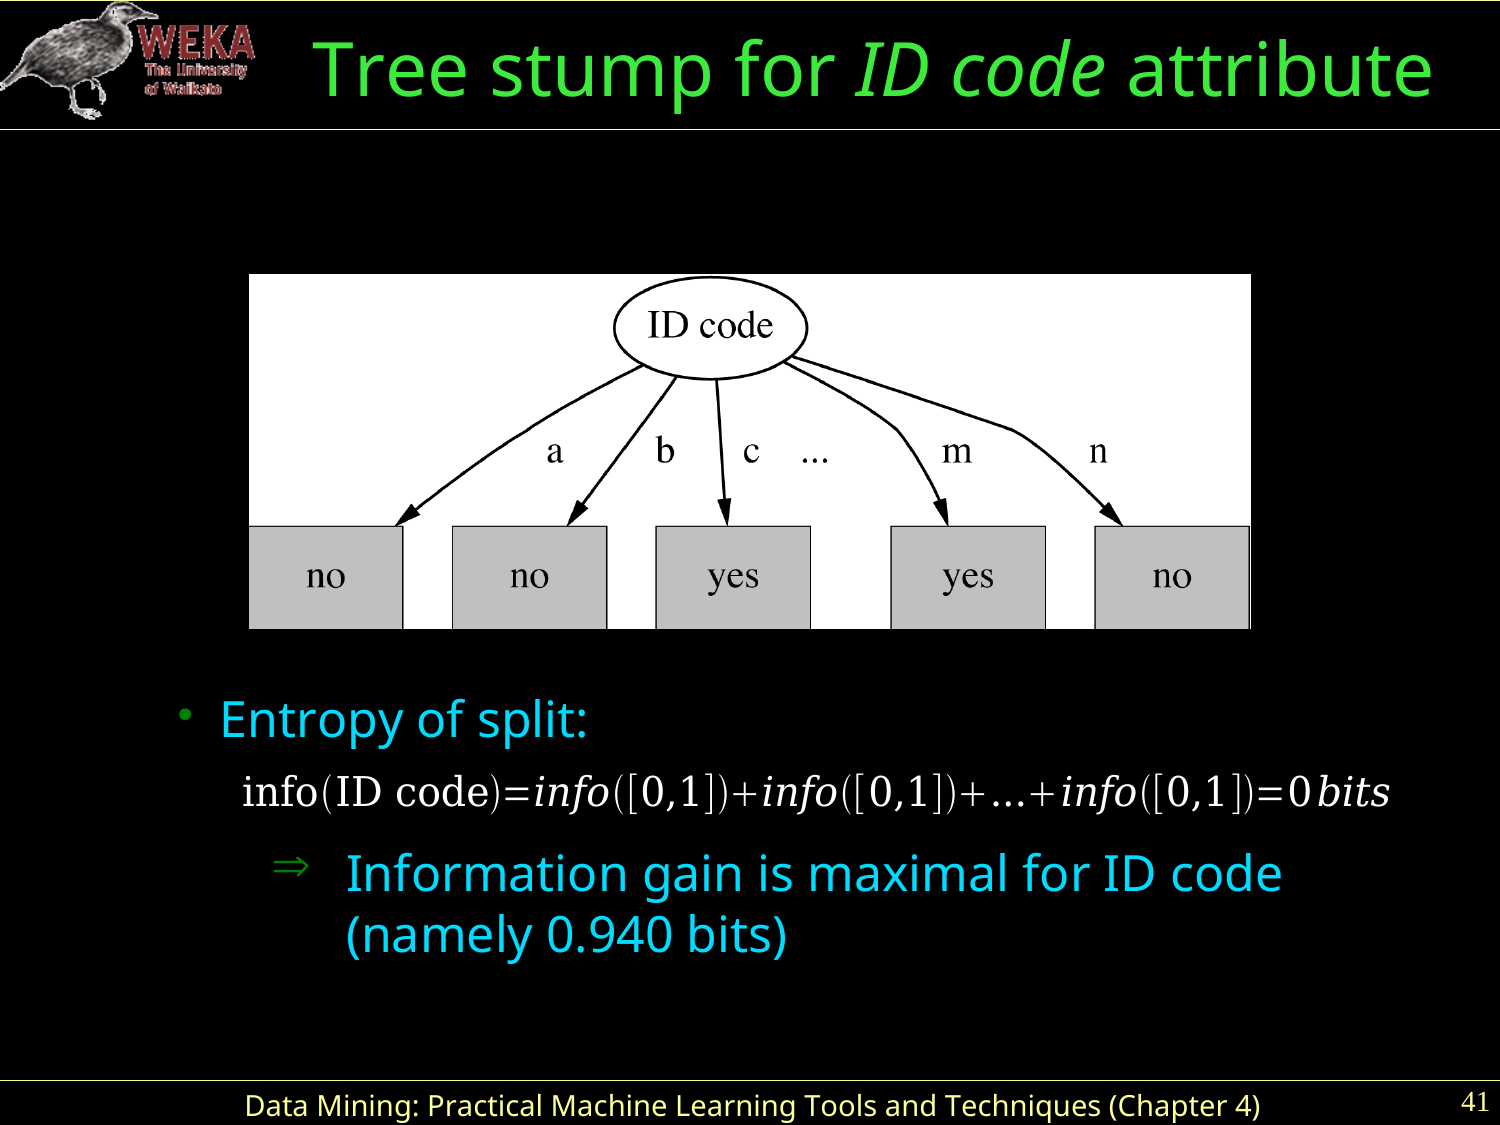

# Tree stump for ID code attribute
Entropy of split:
Information gain is maximal for ID code (namely 0.940 bits)
Data Mining: Practical Machine Learning Tools and Techniques (Chapter 4)
41